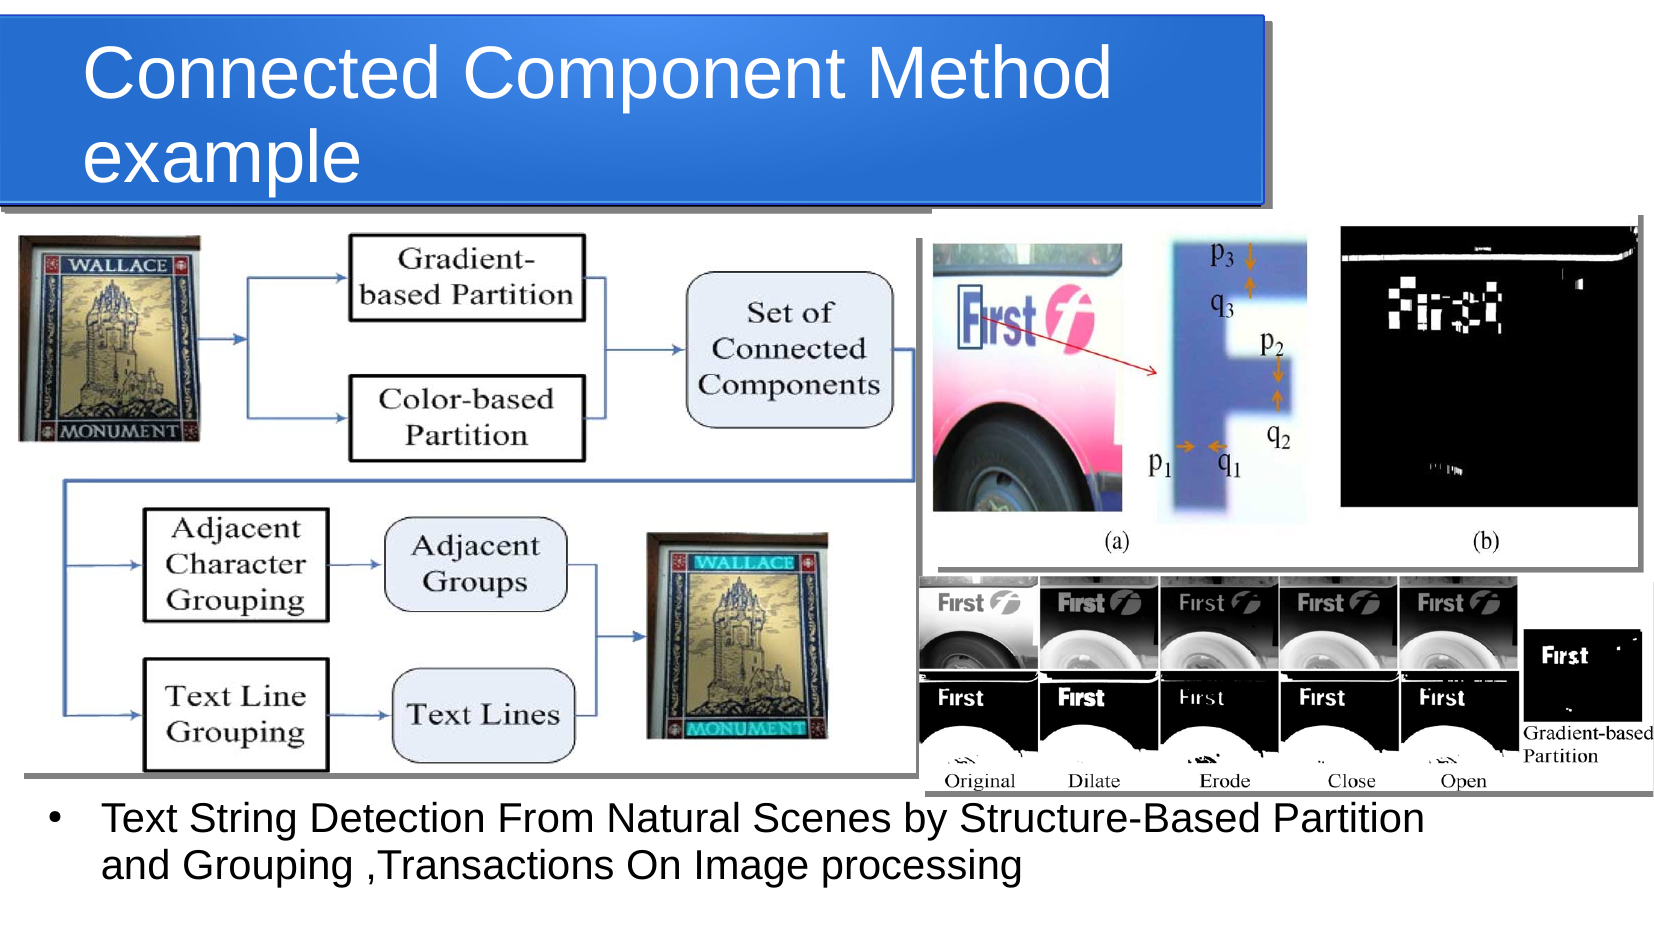

# Connected Component Method example
Text String Detection From Natural Scenes by Structure-Based Partition and Grouping ,Transactions On Image processing